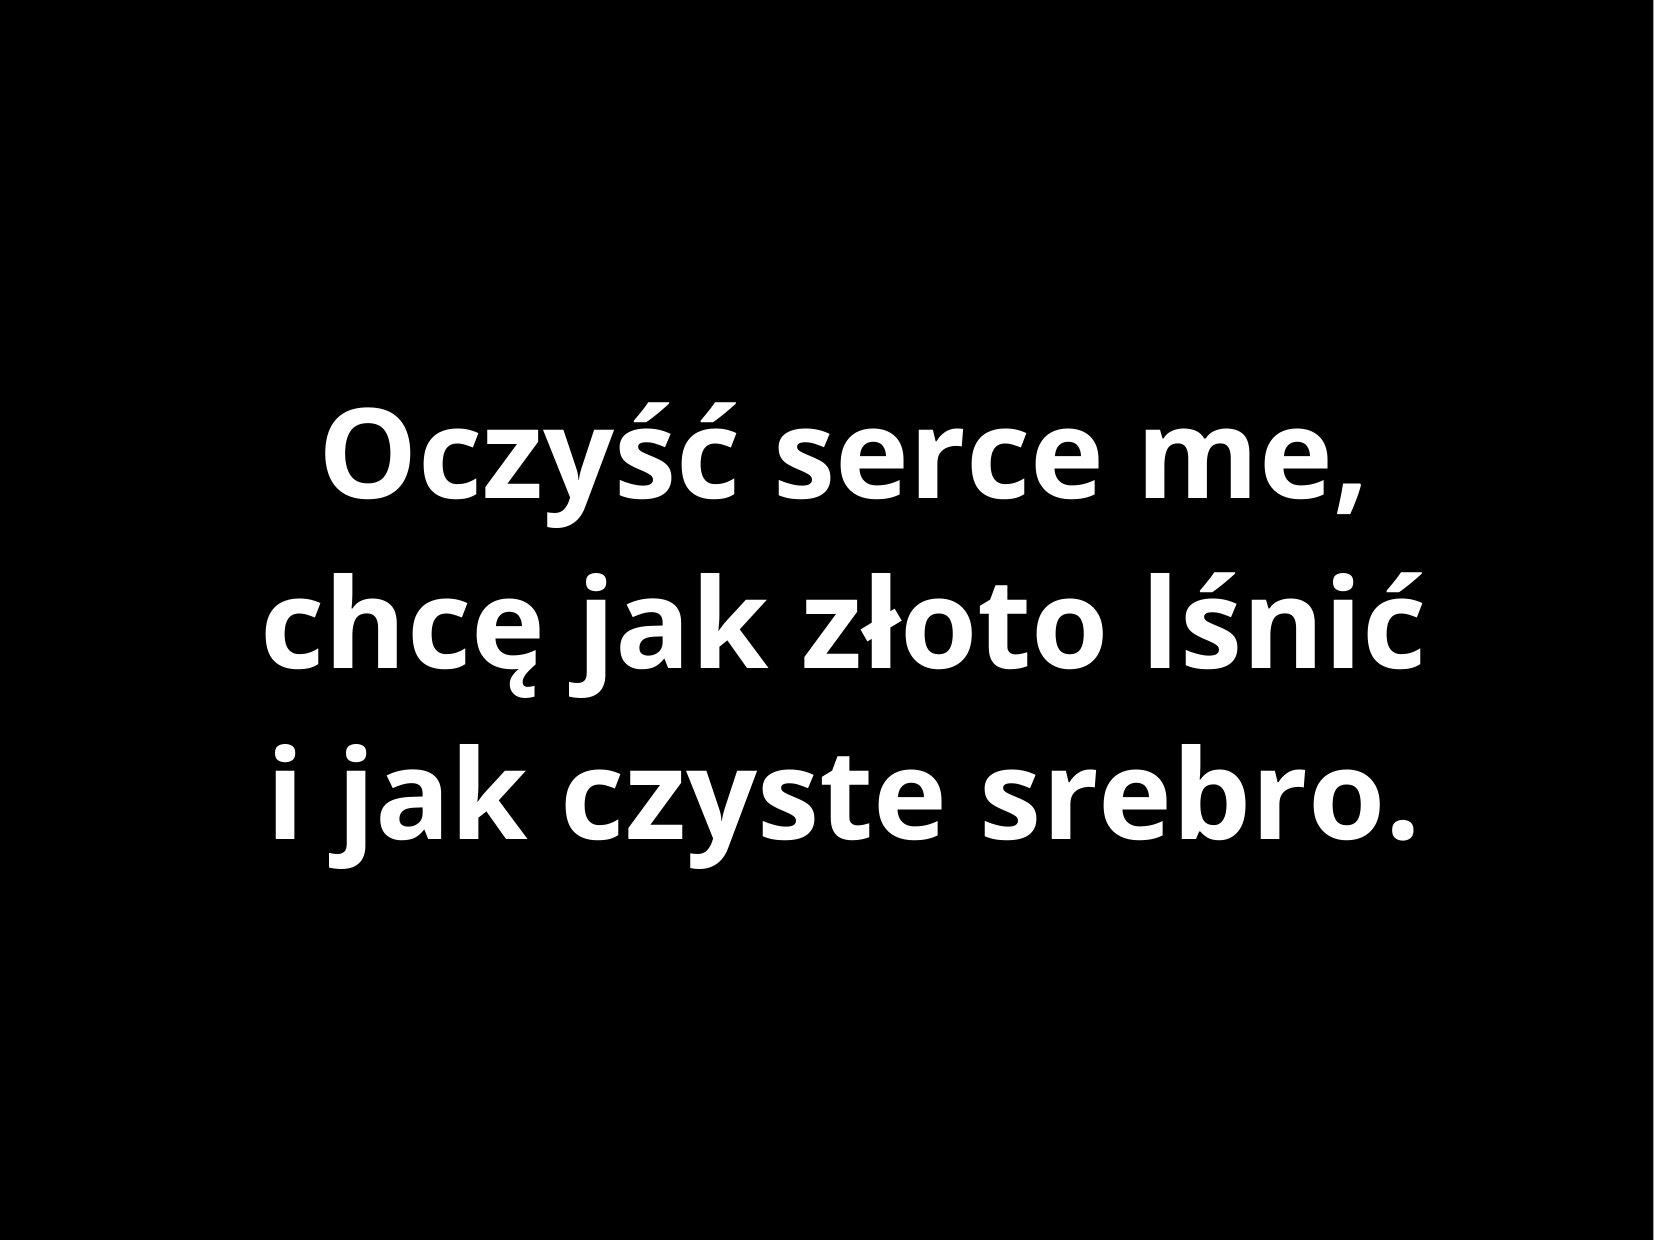

# Oczyść serce me,
chcę jak złoto lśnić
i jak czyste srebro.